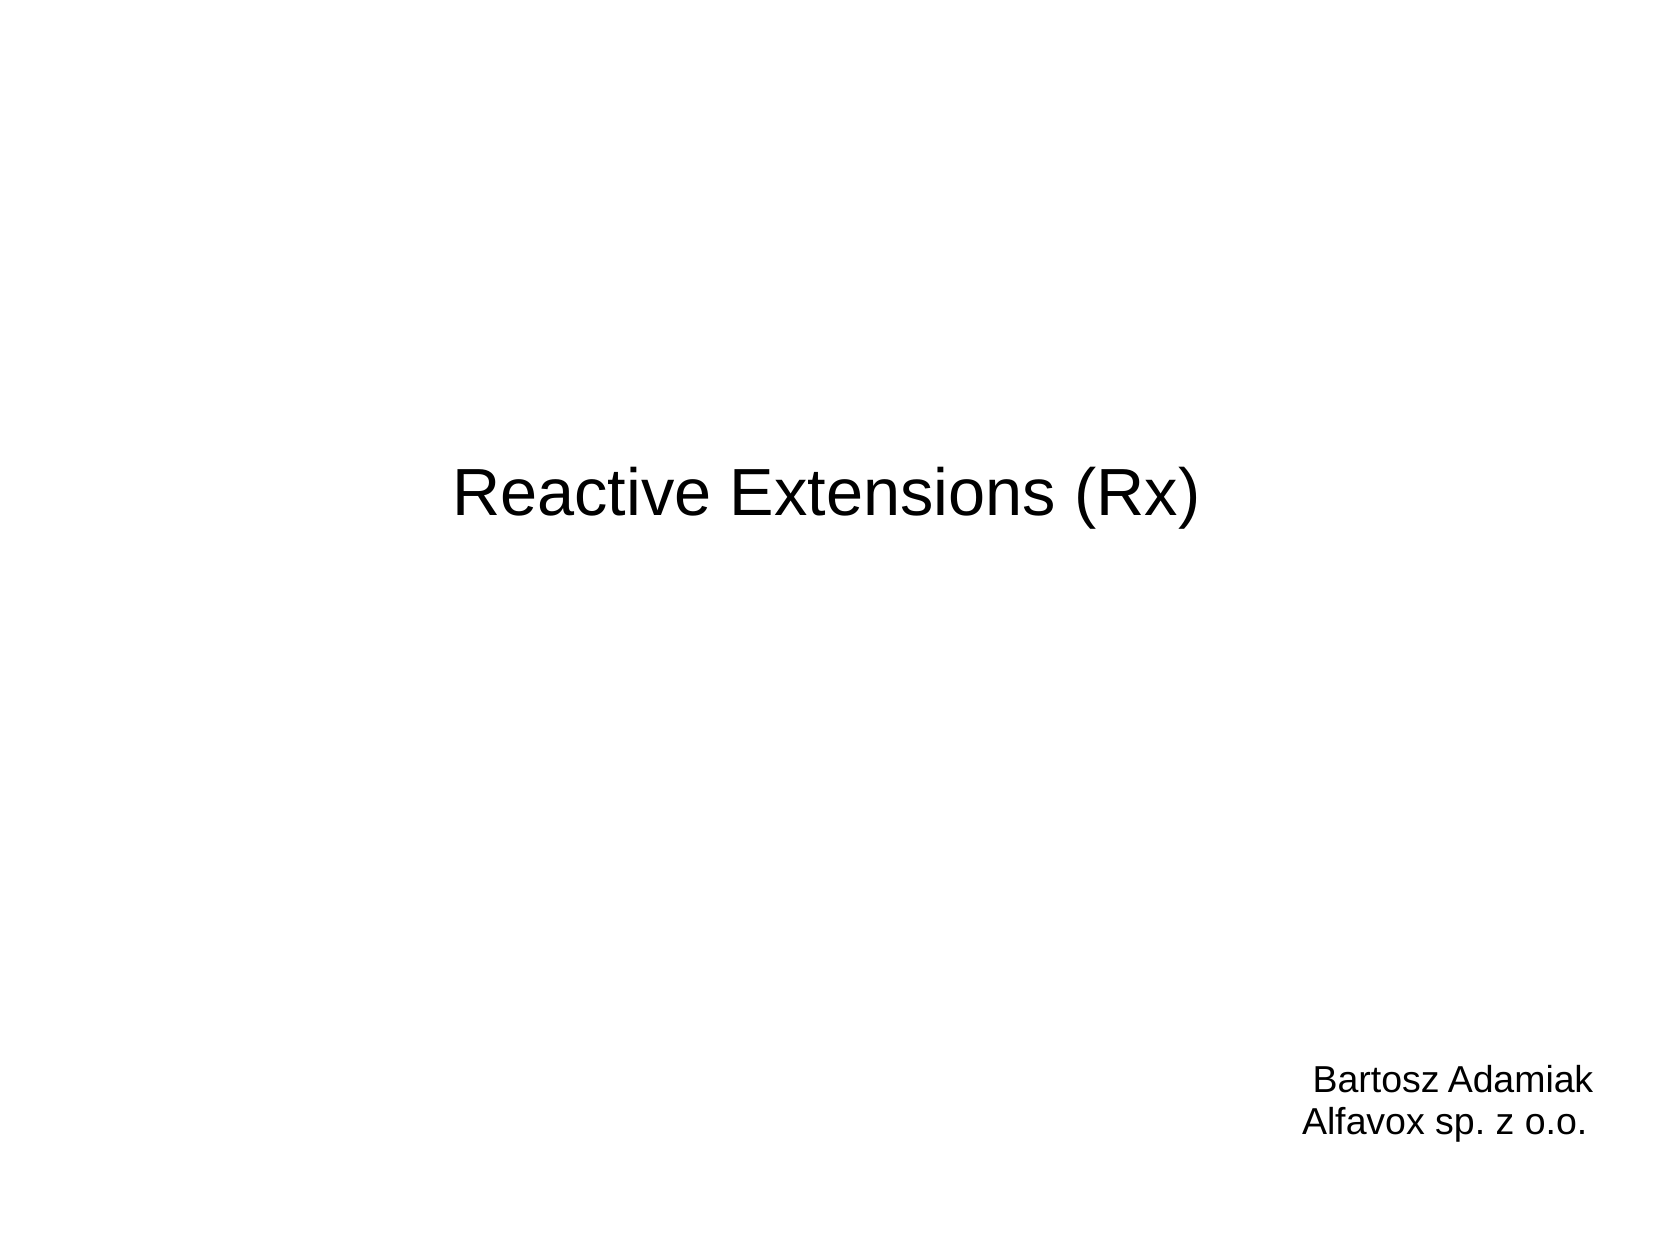

# Reactive Extensions (Rx)
 Bartosz Adamiak
Alfavox sp. z o.o.